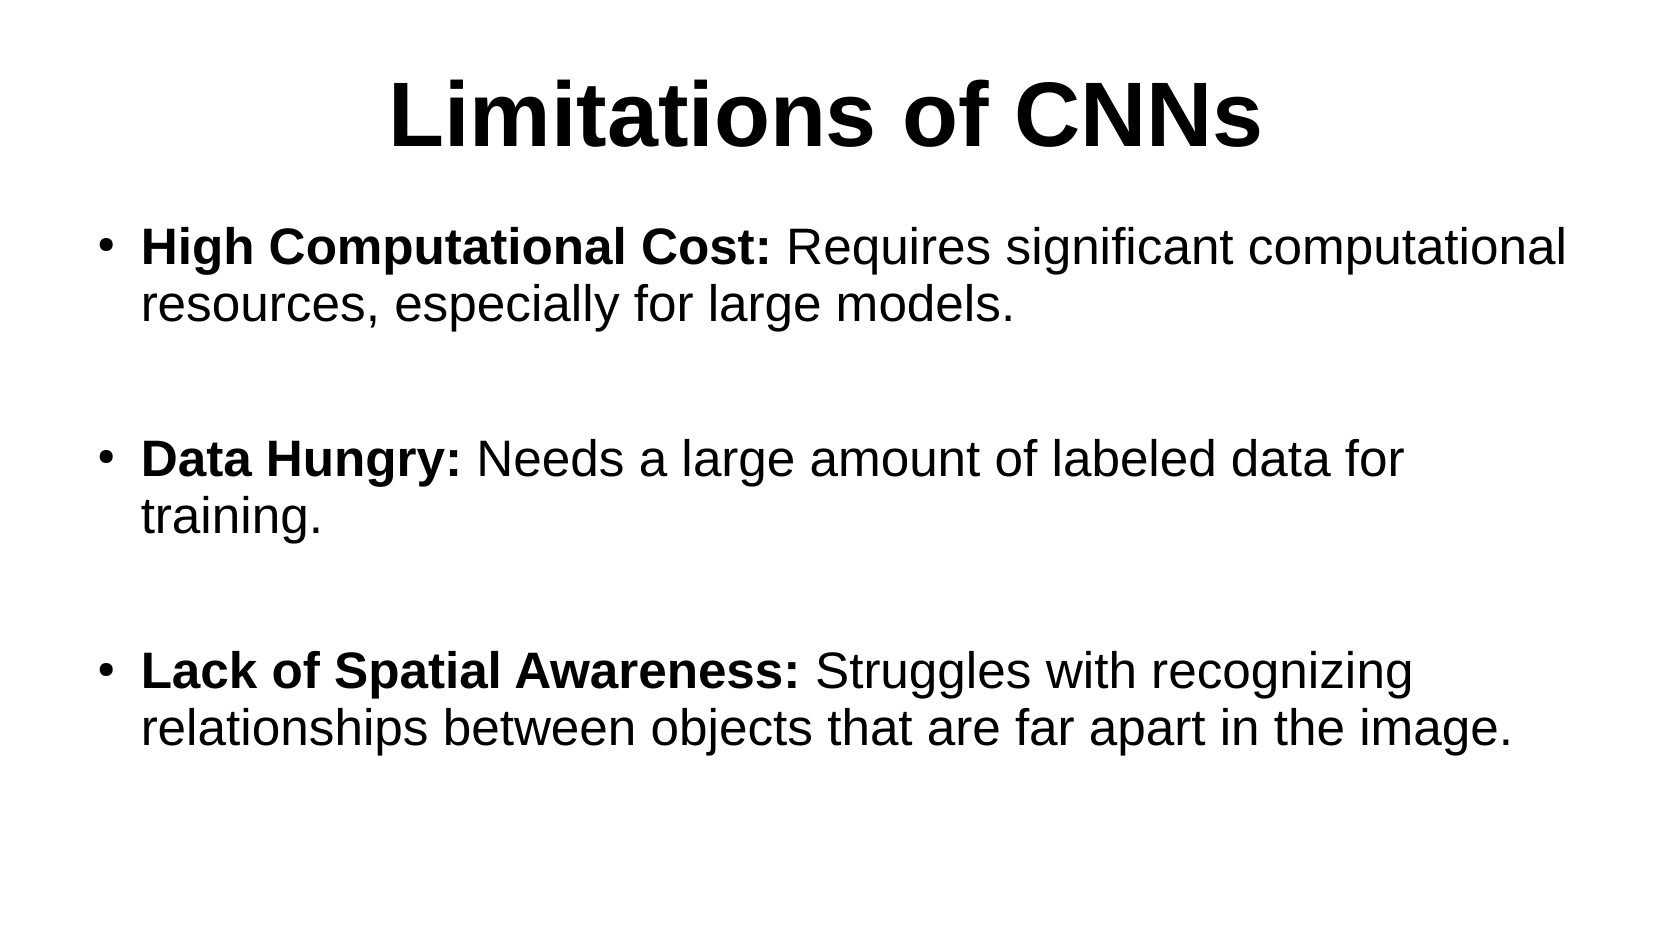

# Limitations of CNNs
High Computational Cost: Requires significant computational resources, especially for large models.
Data Hungry: Needs a large amount of labeled data for training.
Lack of Spatial Awareness: Struggles with recognizing relationships between objects that are far apart in the image.